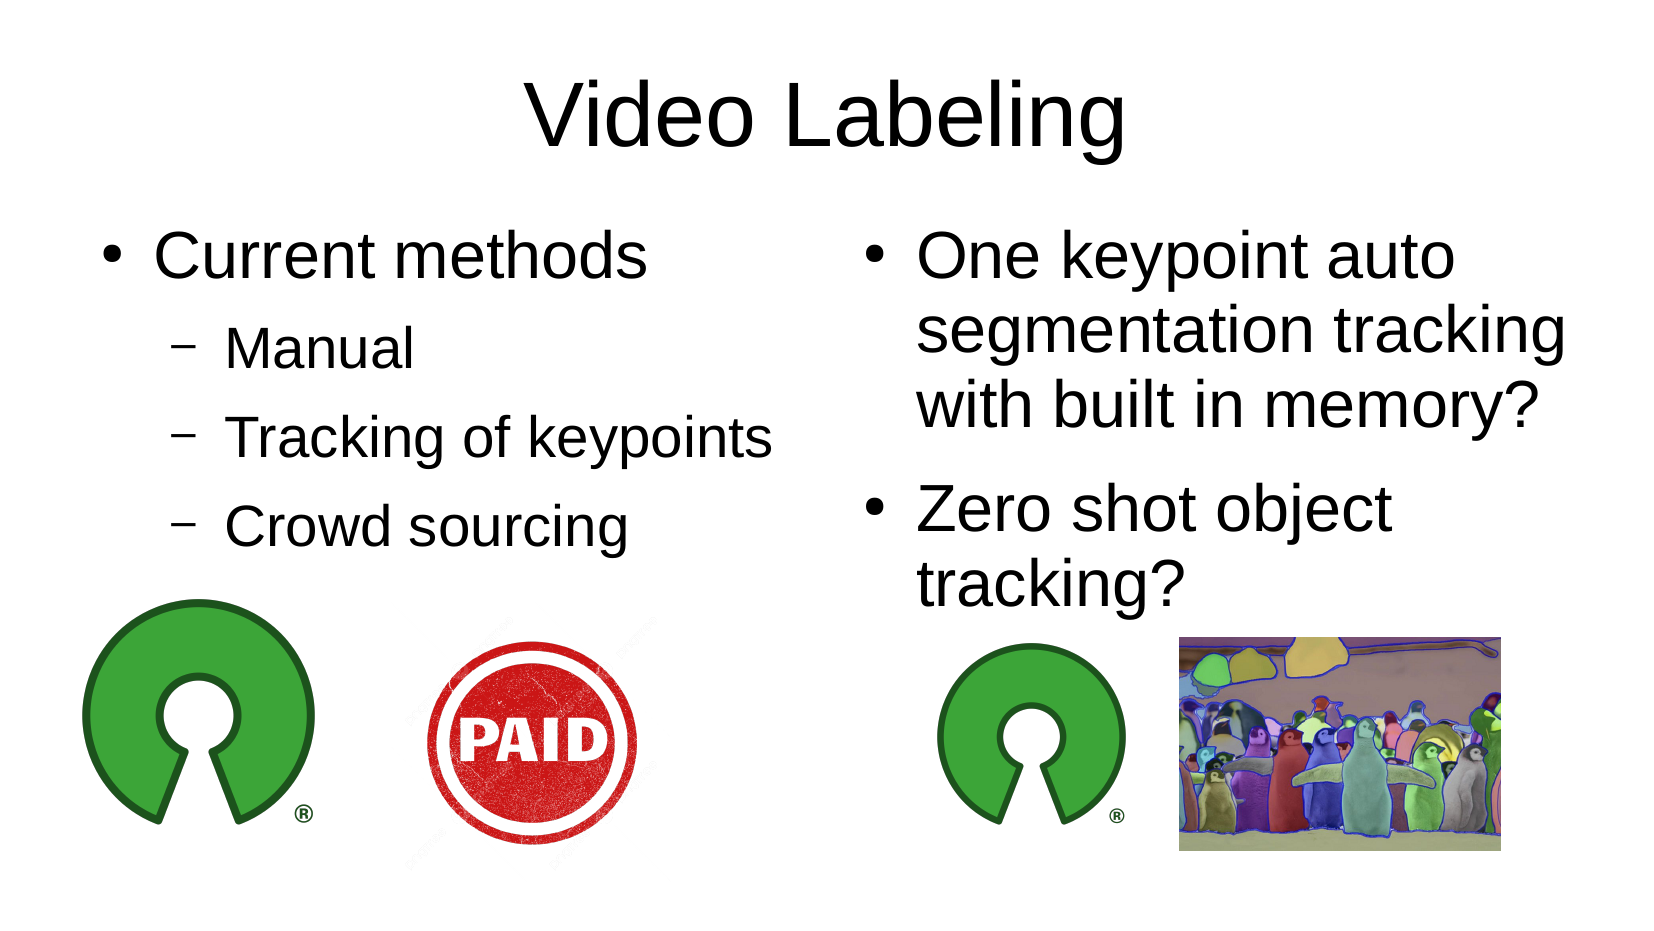

# Video Labeling
Current methods
Manual
Tracking of keypoints
Crowd sourcing
One keypoint auto segmentation tracking with built in memory?
Zero shot object tracking?